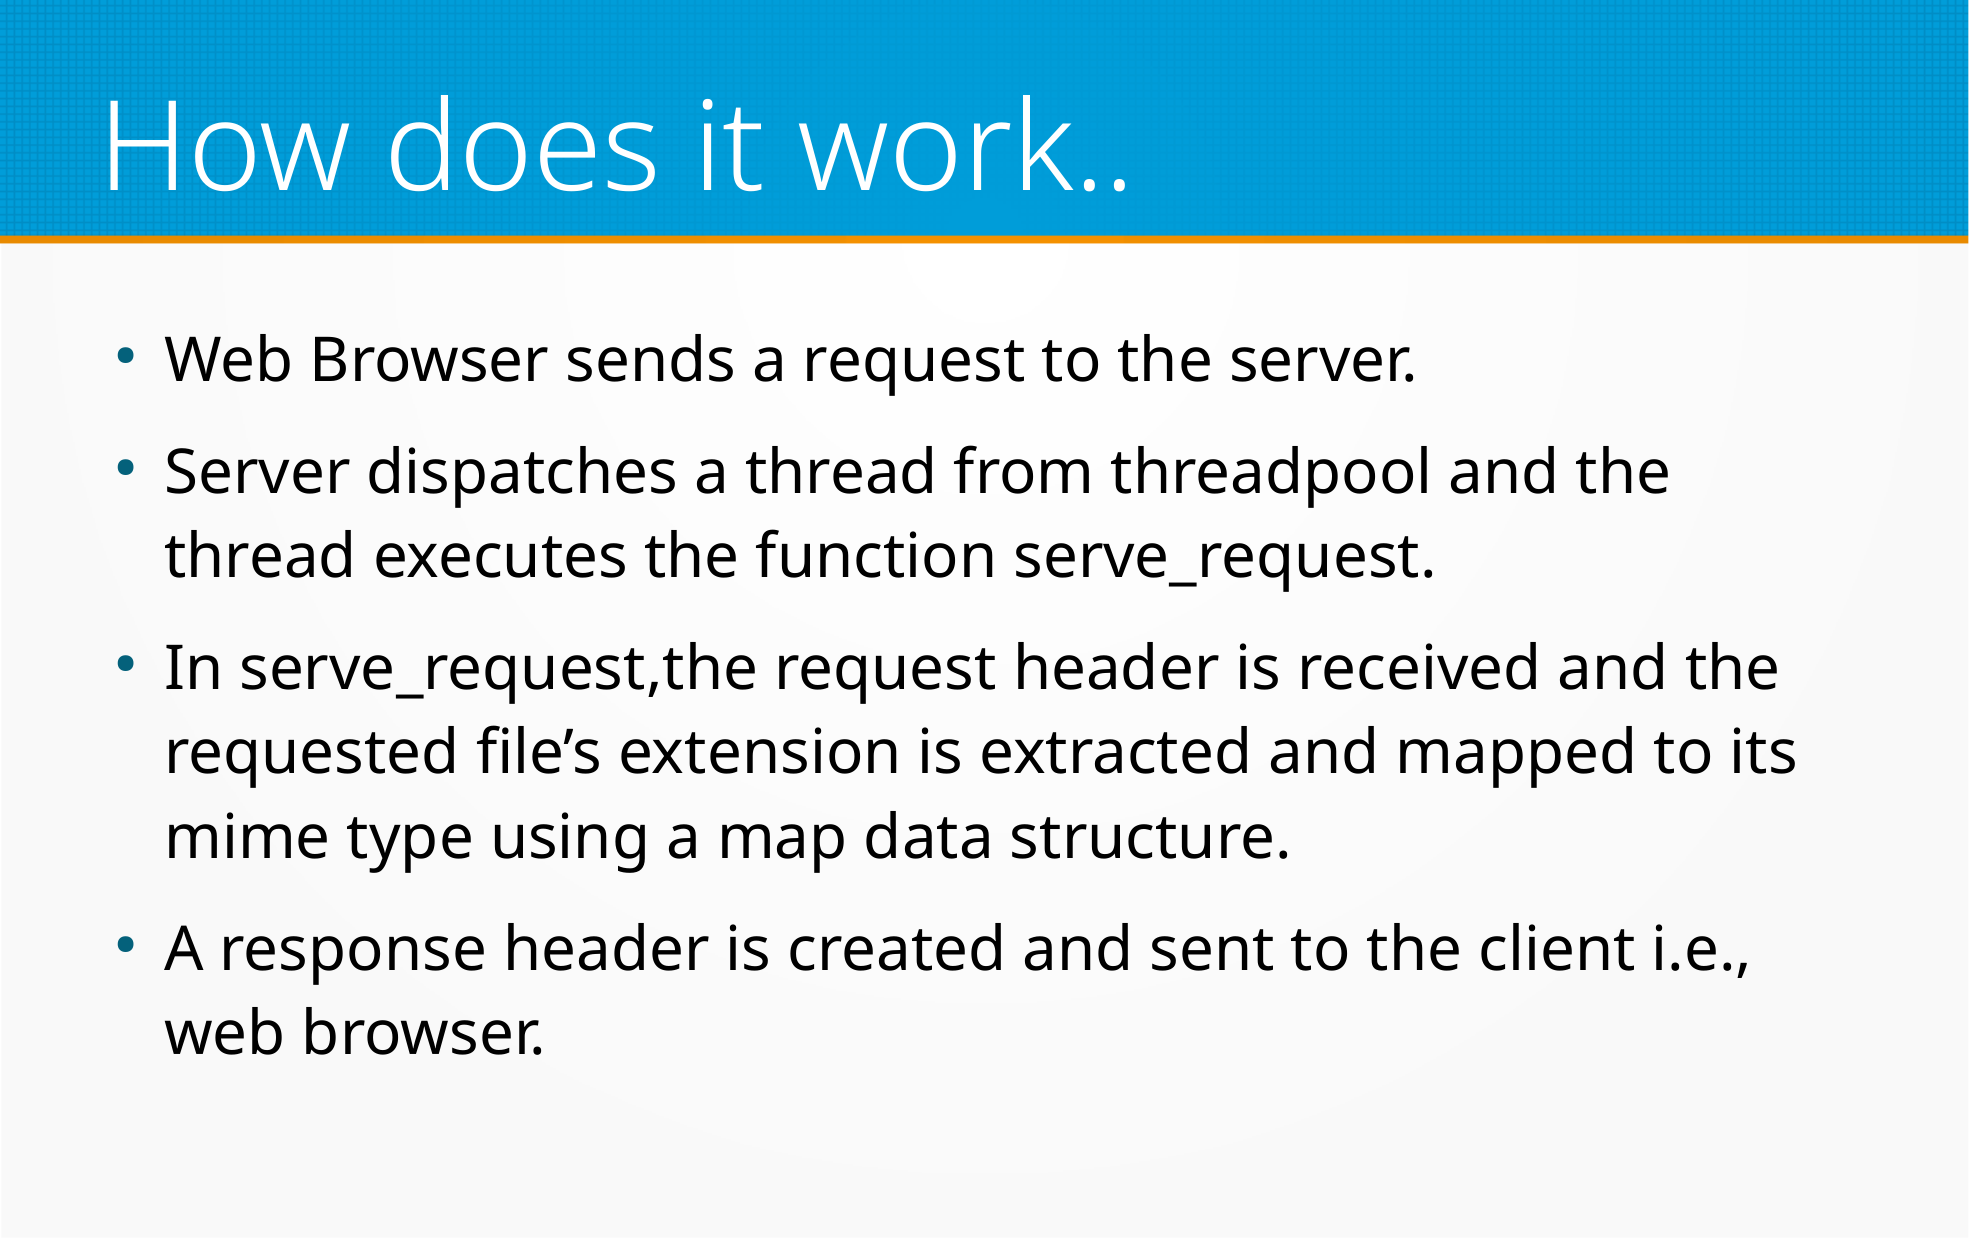

# How does it work..
Web Browser sends a request to the server.
Server dispatches a thread from threadpool and the thread executes the function serve_request.
In serve_request,the request header is received and the requested file’s extension is extracted and mapped to its mime type using a map data structure.
A response header is created and sent to the client i.e., web browser.